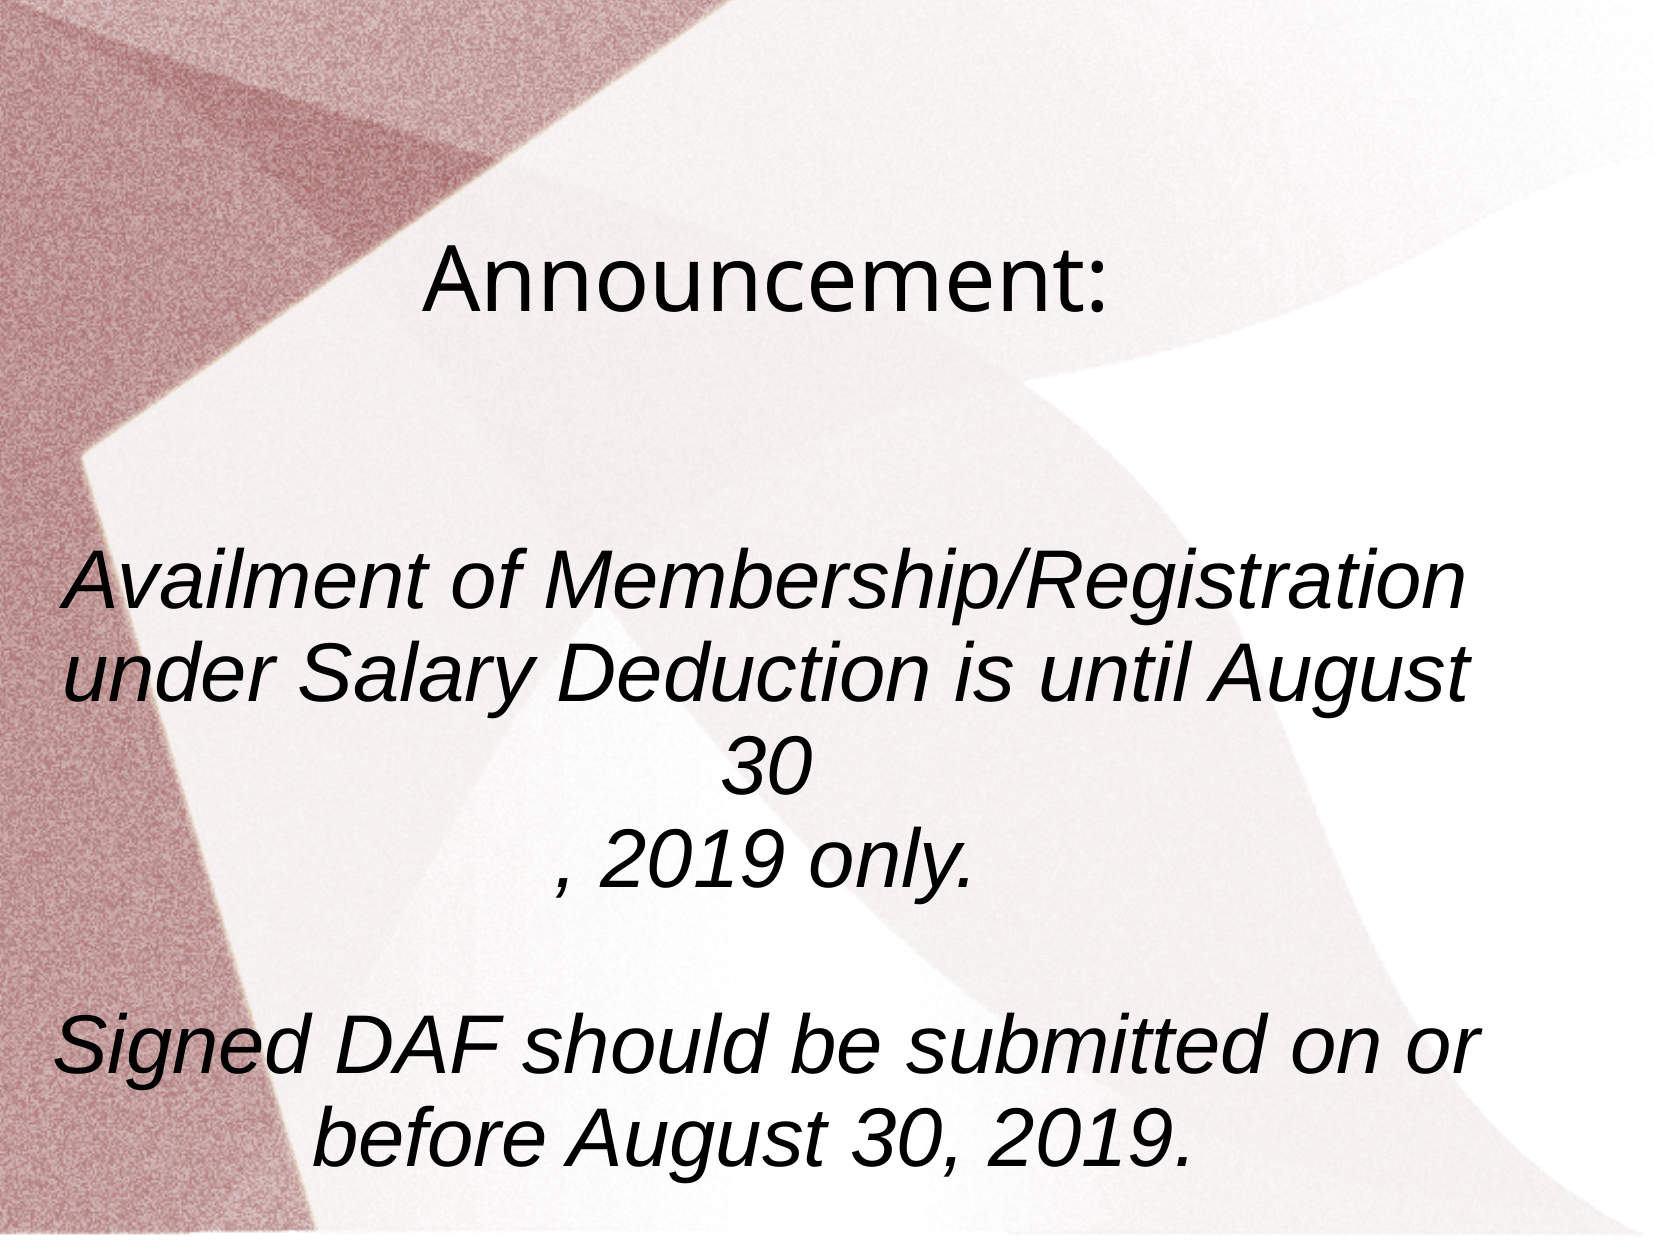

Announcement:
Availment of Membership/Registration under Salary Deduction is until August 30
, 2019 only.
Signed DAF should be submitted on or before August 30, 2019.